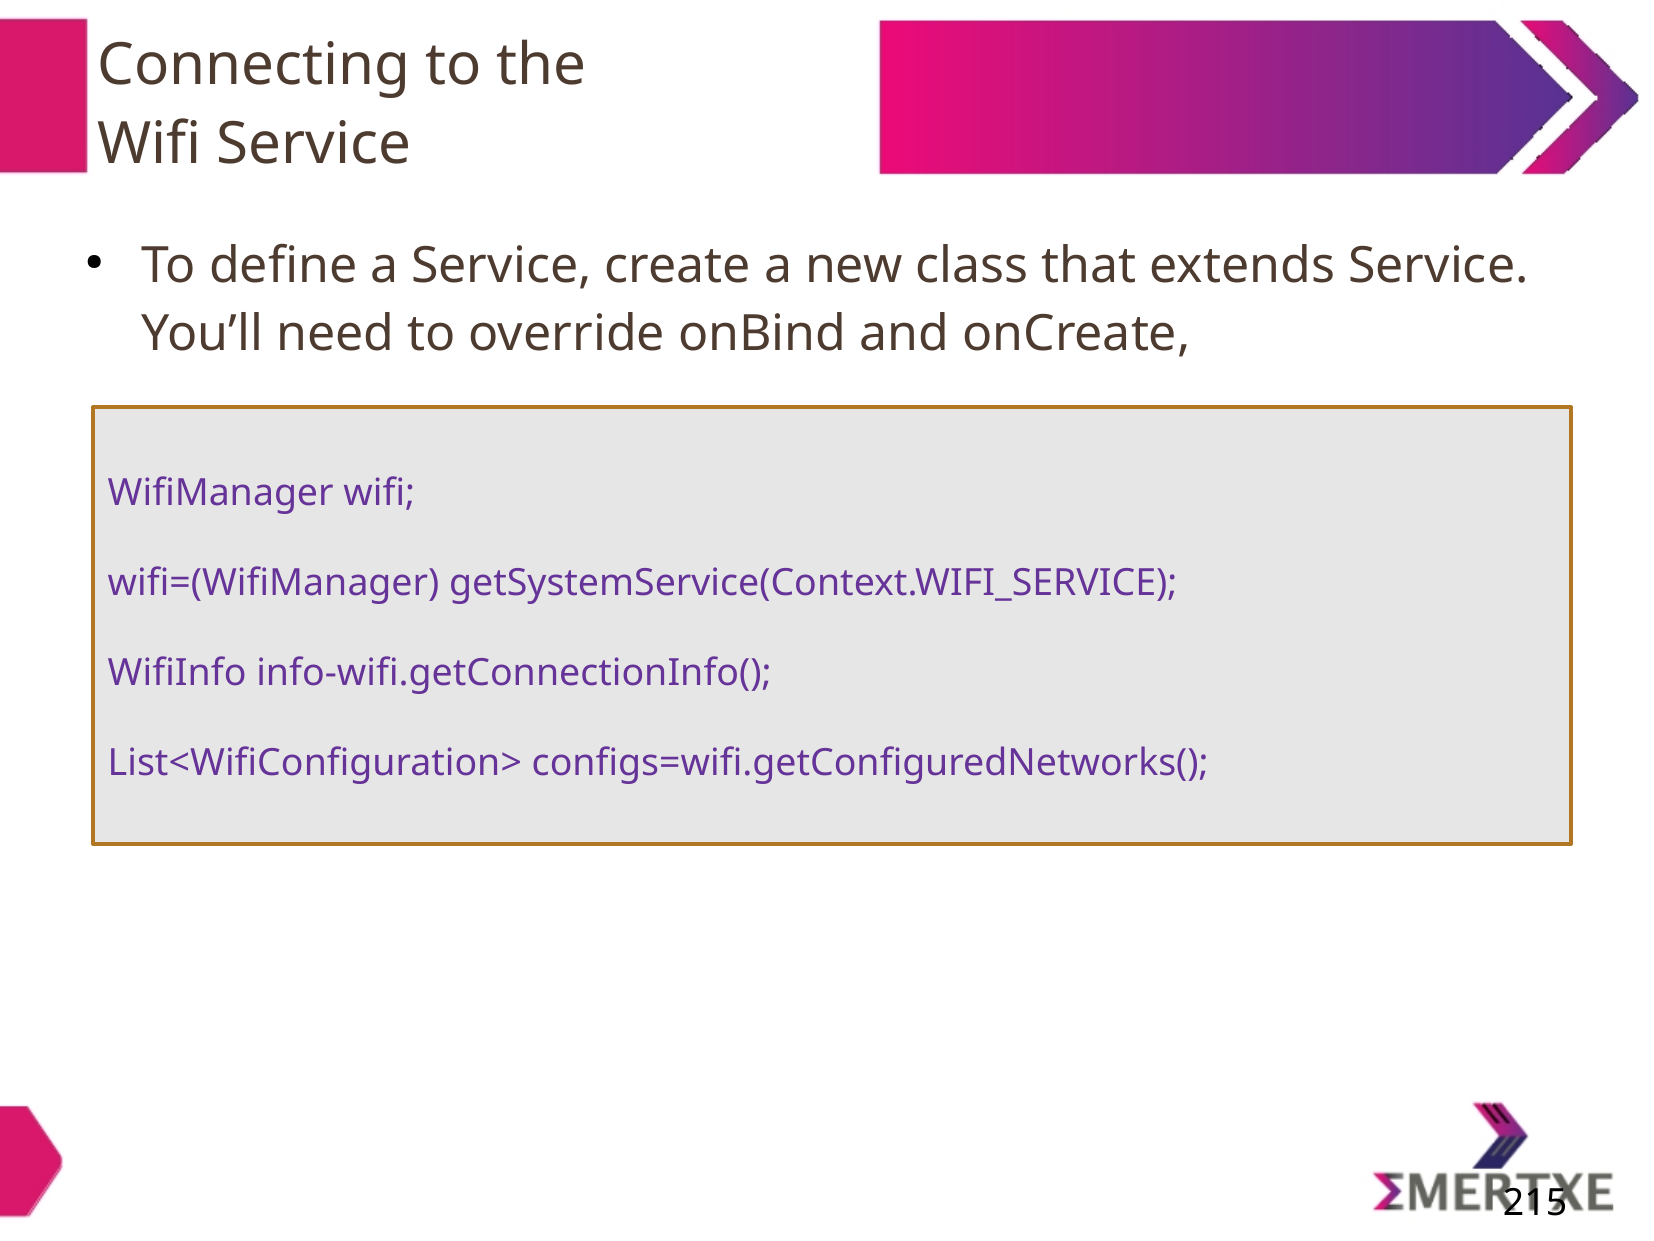

# Connecting to the Wifi Service
To define a Service, create a new class that extends Service. You’ll need to override onBind and onCreate,
WifiManager wifi;
wifi=(WifiManager) getSystemService(Context.WIFI_SERVICE);
WifiInfo info-wifi.getConnectionInfo();
List<WifiConfiguration> configs=wifi.getConfiguredNetworks();